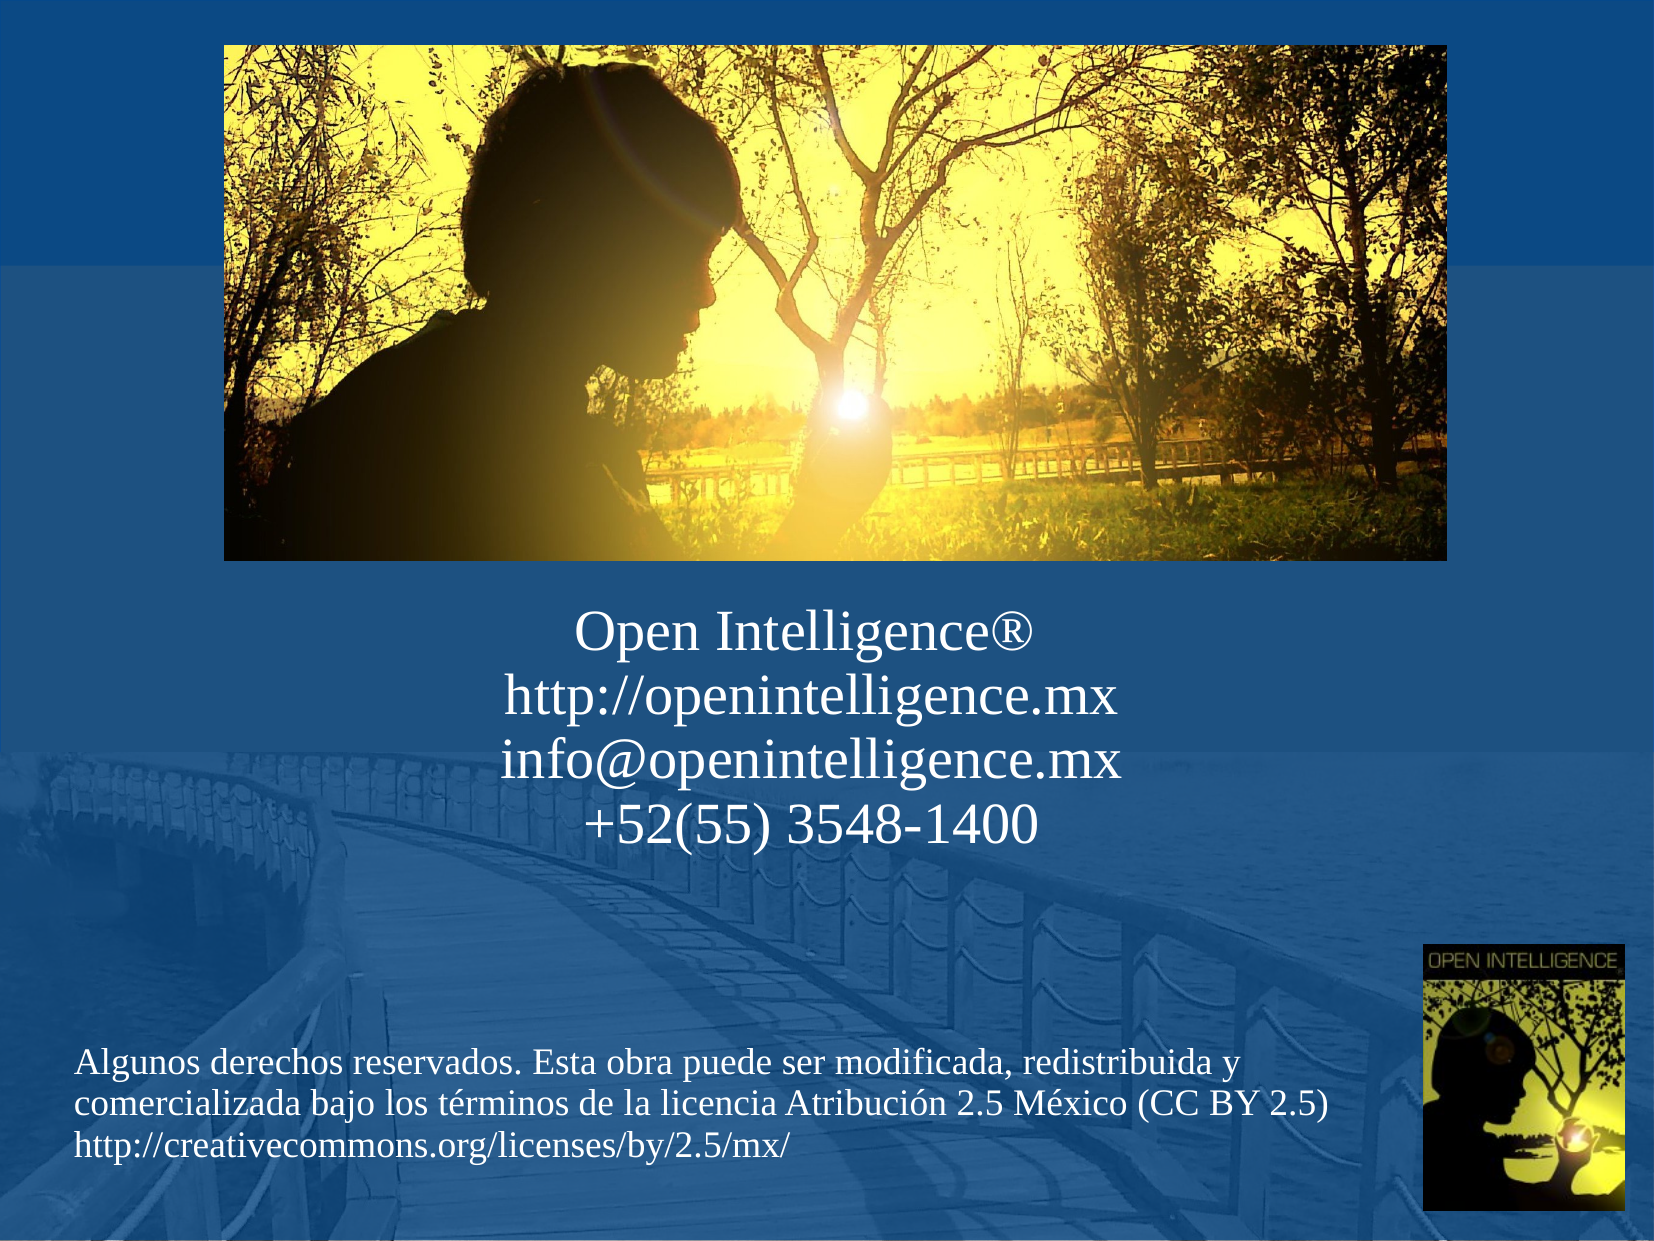

Open Intelligence®
http://openintelligence.mx
info@openintelligence.mx
+52(55) 3548-1400
Algunos derechos reservados. Esta obra puede ser modificada, redistribuida y comercializada bajo los términos de la licencia Atribución 2.5 México (CC BY 2.5) http://creativecommons.org/licenses/by/2.5/mx/